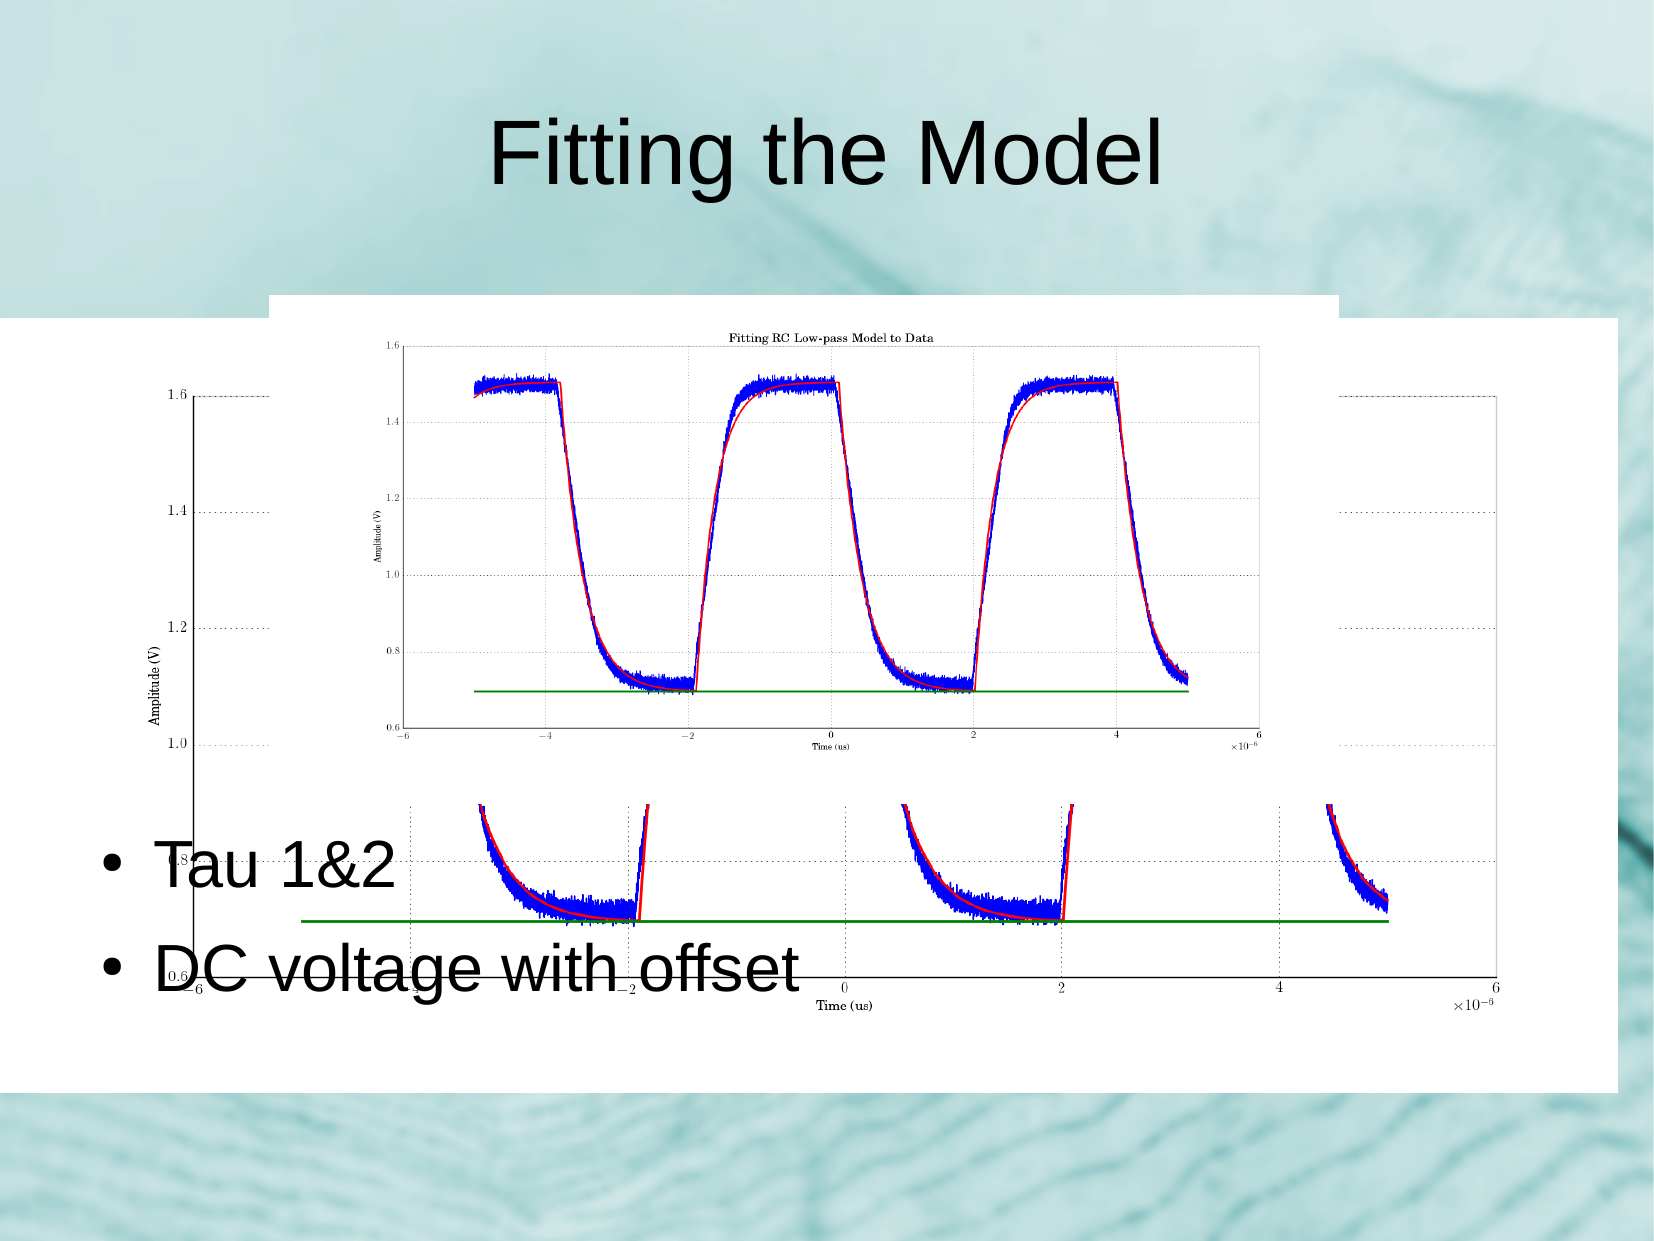

# Fitting the Model
Tau 1&2
DC voltage with offset